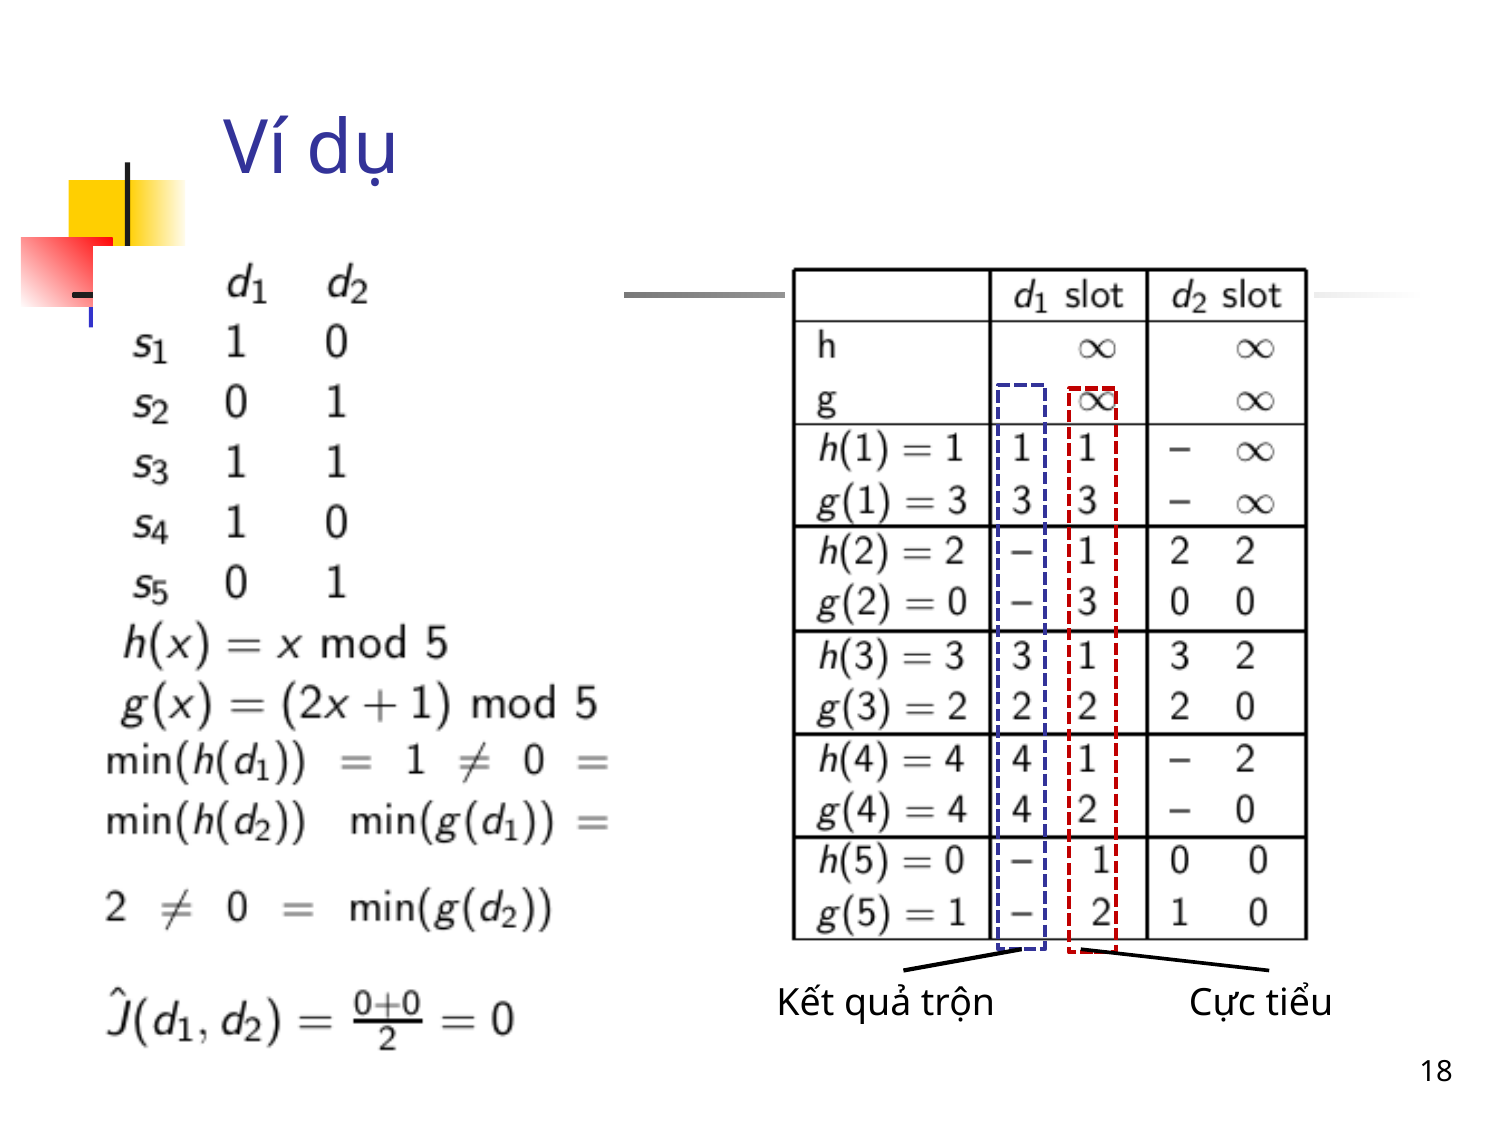

# Ví dụ
Kết quả trộn
Cực tiểu